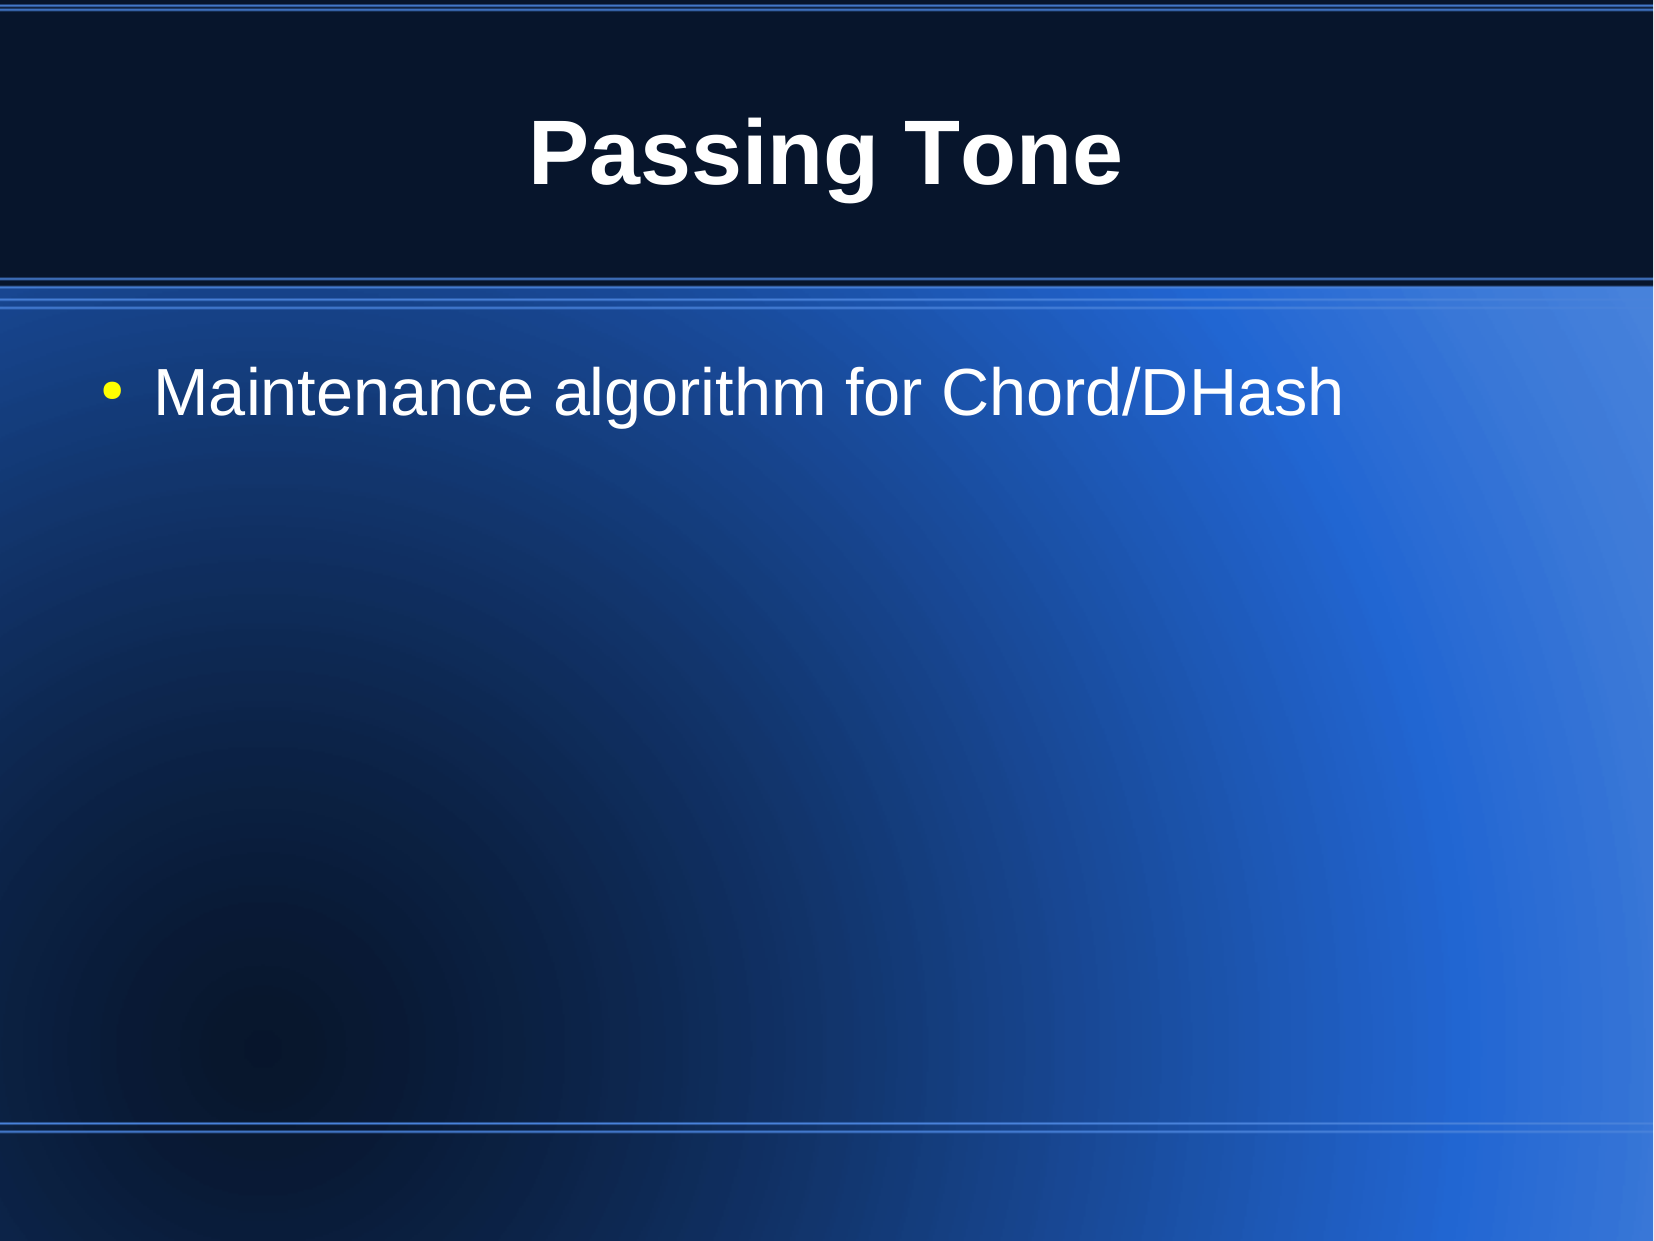

# Passing Tone
Maintenance algorithm for Chord/DHash